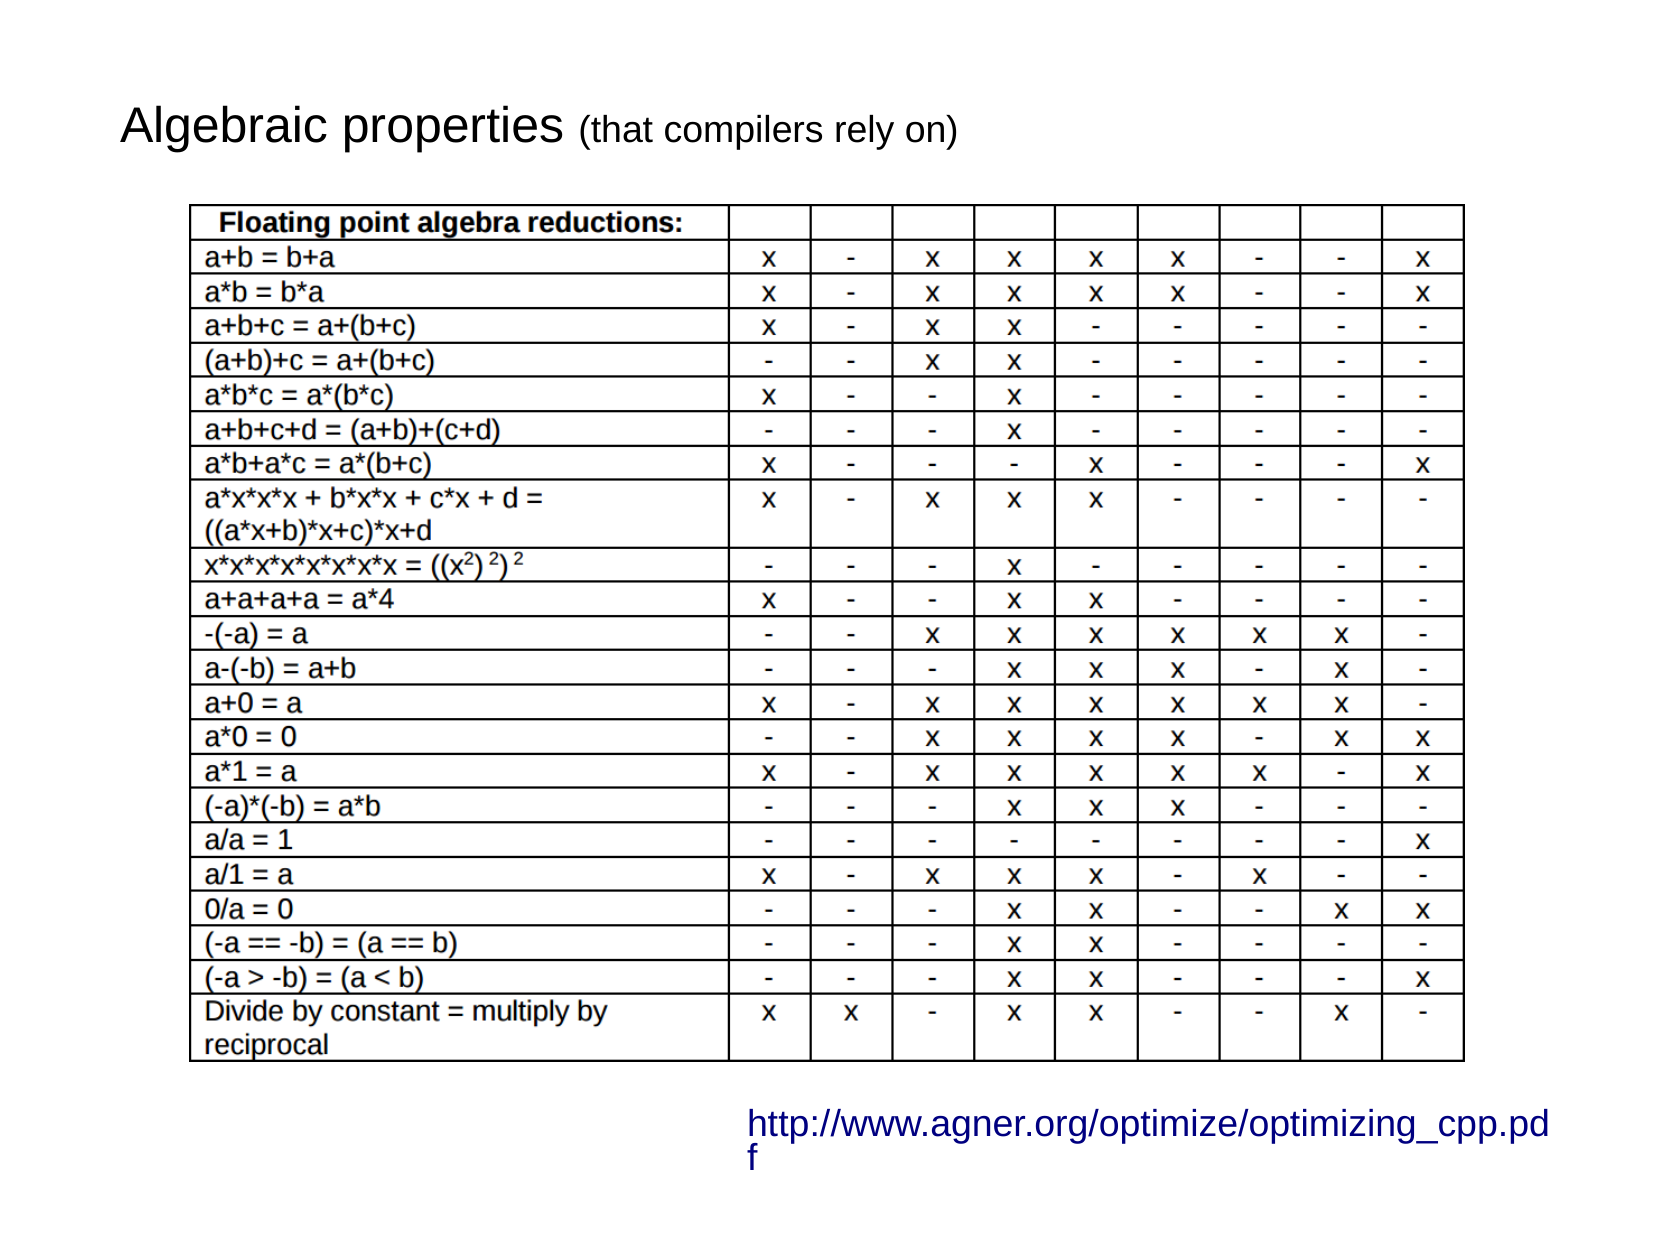

Algebraic properties (that compilers rely on)
http://www.agner.org/optimize/optimizing_cpp.pdf